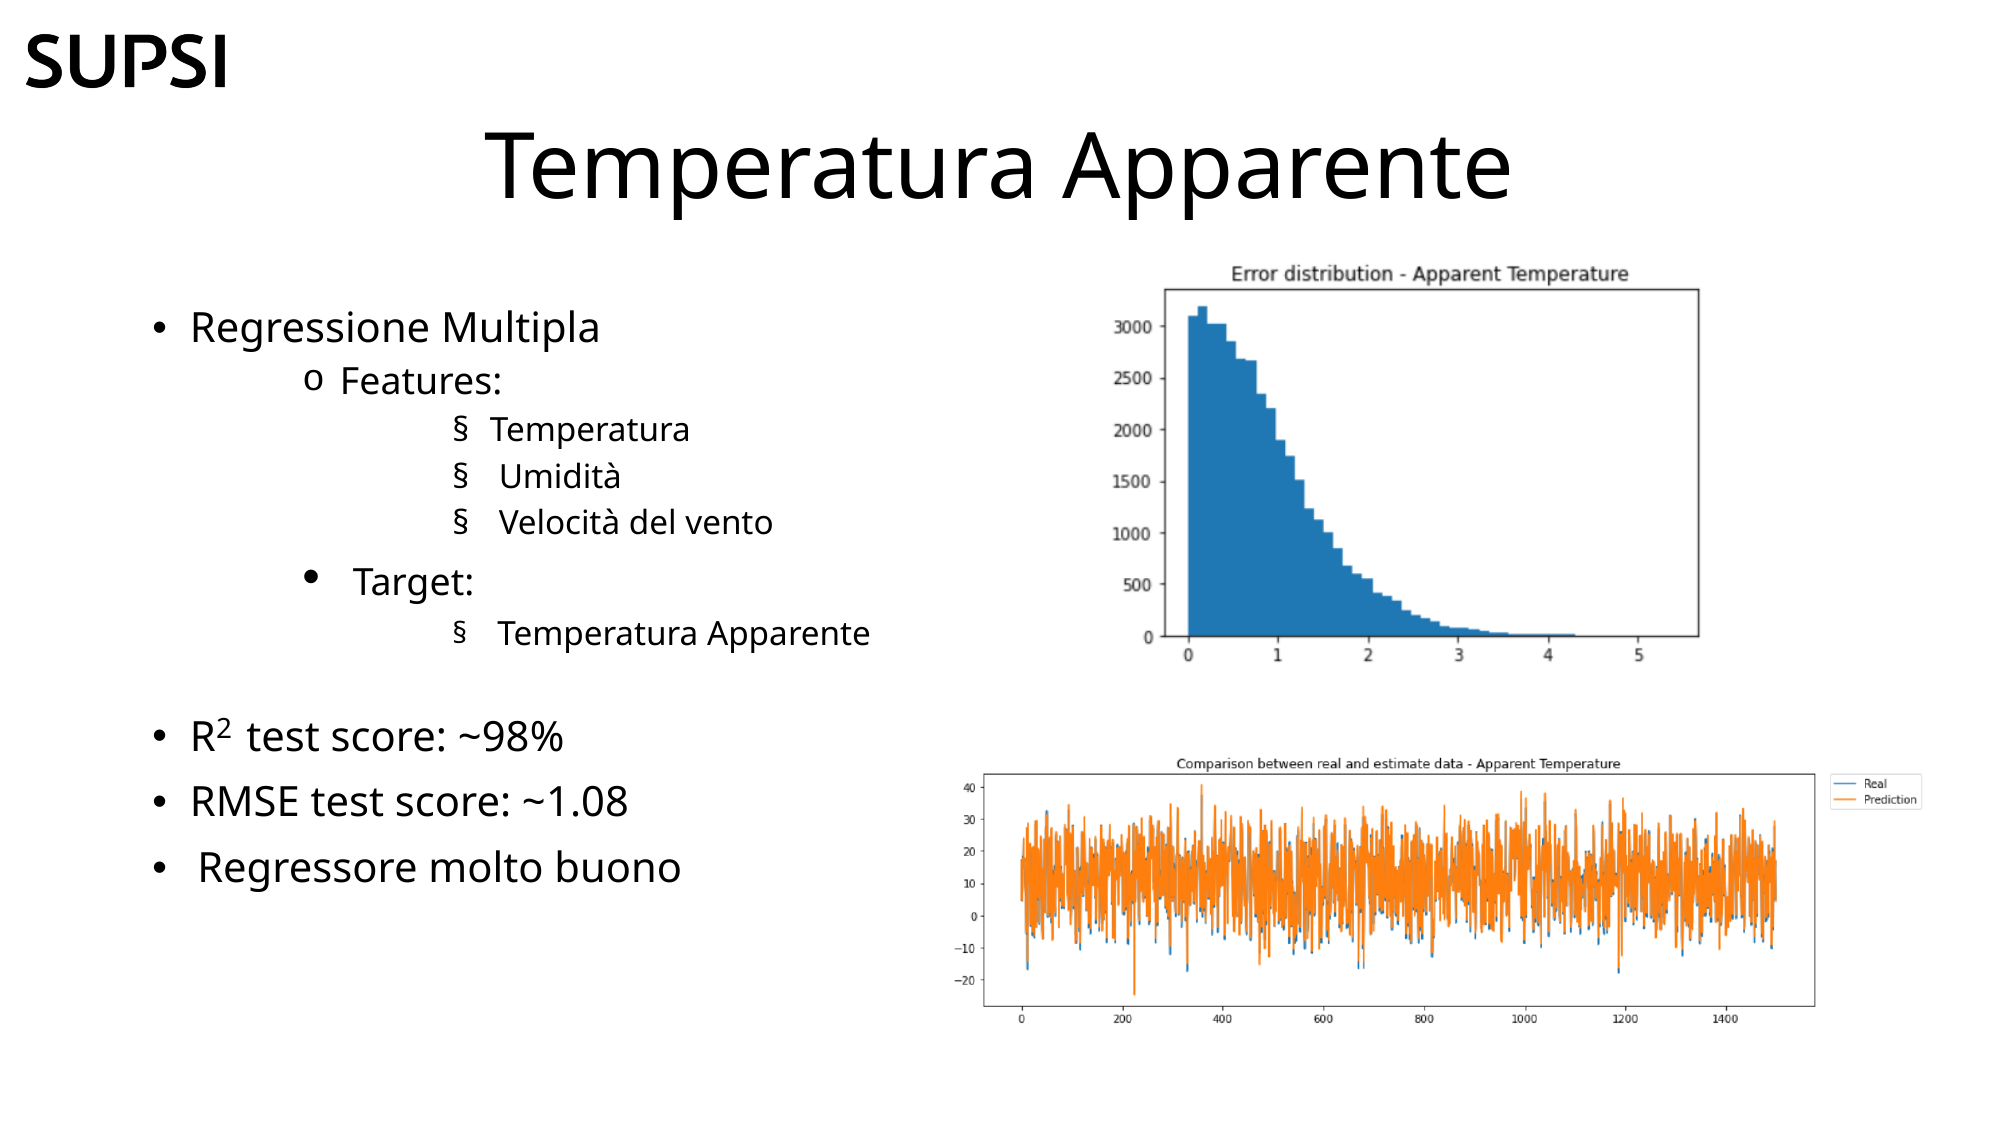

# Temperatura Apparente
Regressione Multipla
Features:
Temperatura
 Umidità
 Velocità del vento
 Target:
 Temperatura Apparente
R2 test score: ~98%
RMSE test score: ~1.08
 Regressore molto buono